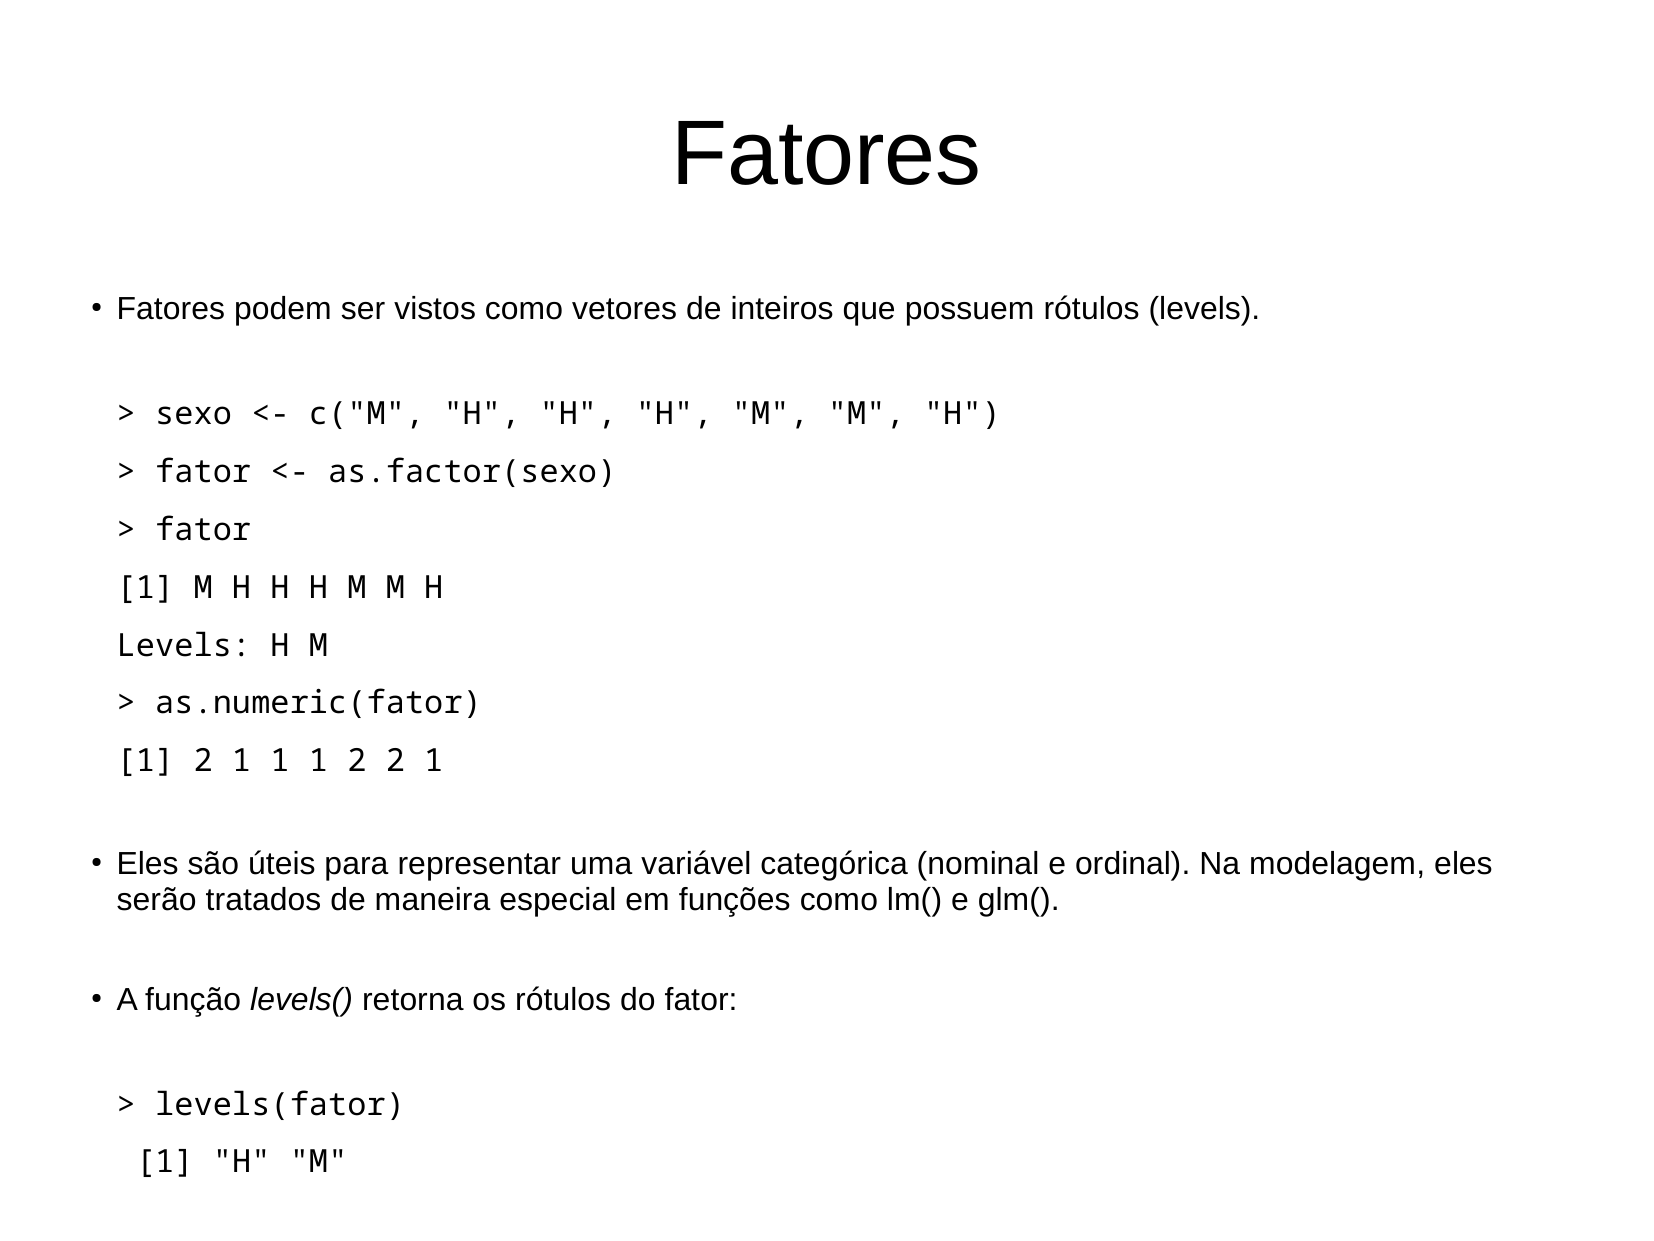

# Fatores
Fatores podem ser vistos como vetores de inteiros que possuem rótulos (levels).
> sexo <- c("M", "H", "H", "H", "M", "M", "H")
> fator <- as.factor(sexo)
> fator
[1] M H H H M M H
Levels: H M
> as.numeric(fator)
[1] 2 1 1 1 2 2 1
Eles são úteis para representar uma variável categórica (nominal e ordinal). Na modelagem, eles serão tratados de maneira especial em funções como lm() e glm().
A função levels() retorna os rótulos do fator:
> levels(fator)
 [1] "H" "M"